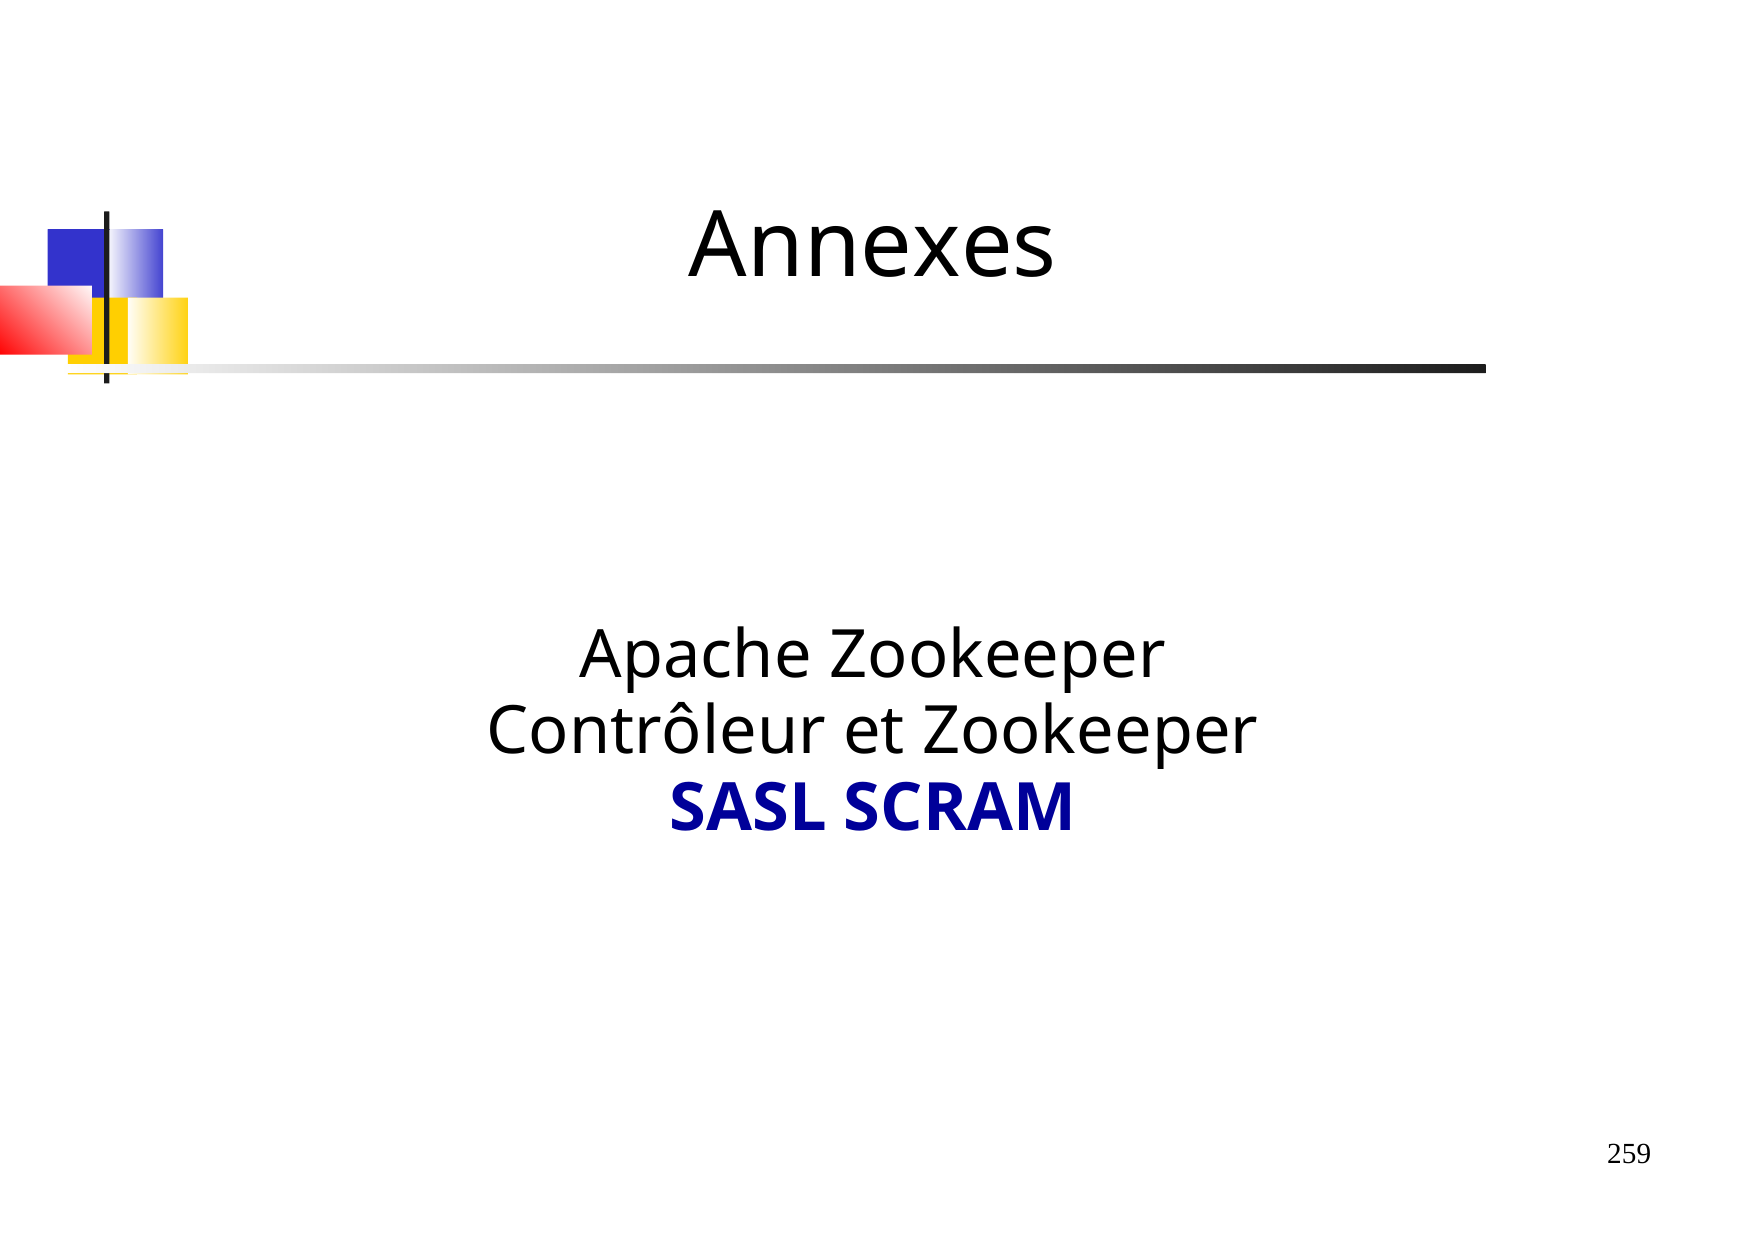

# Annexes
Apache Zookeeper
Contrôleur et Zookeeper
SASL SCRAM